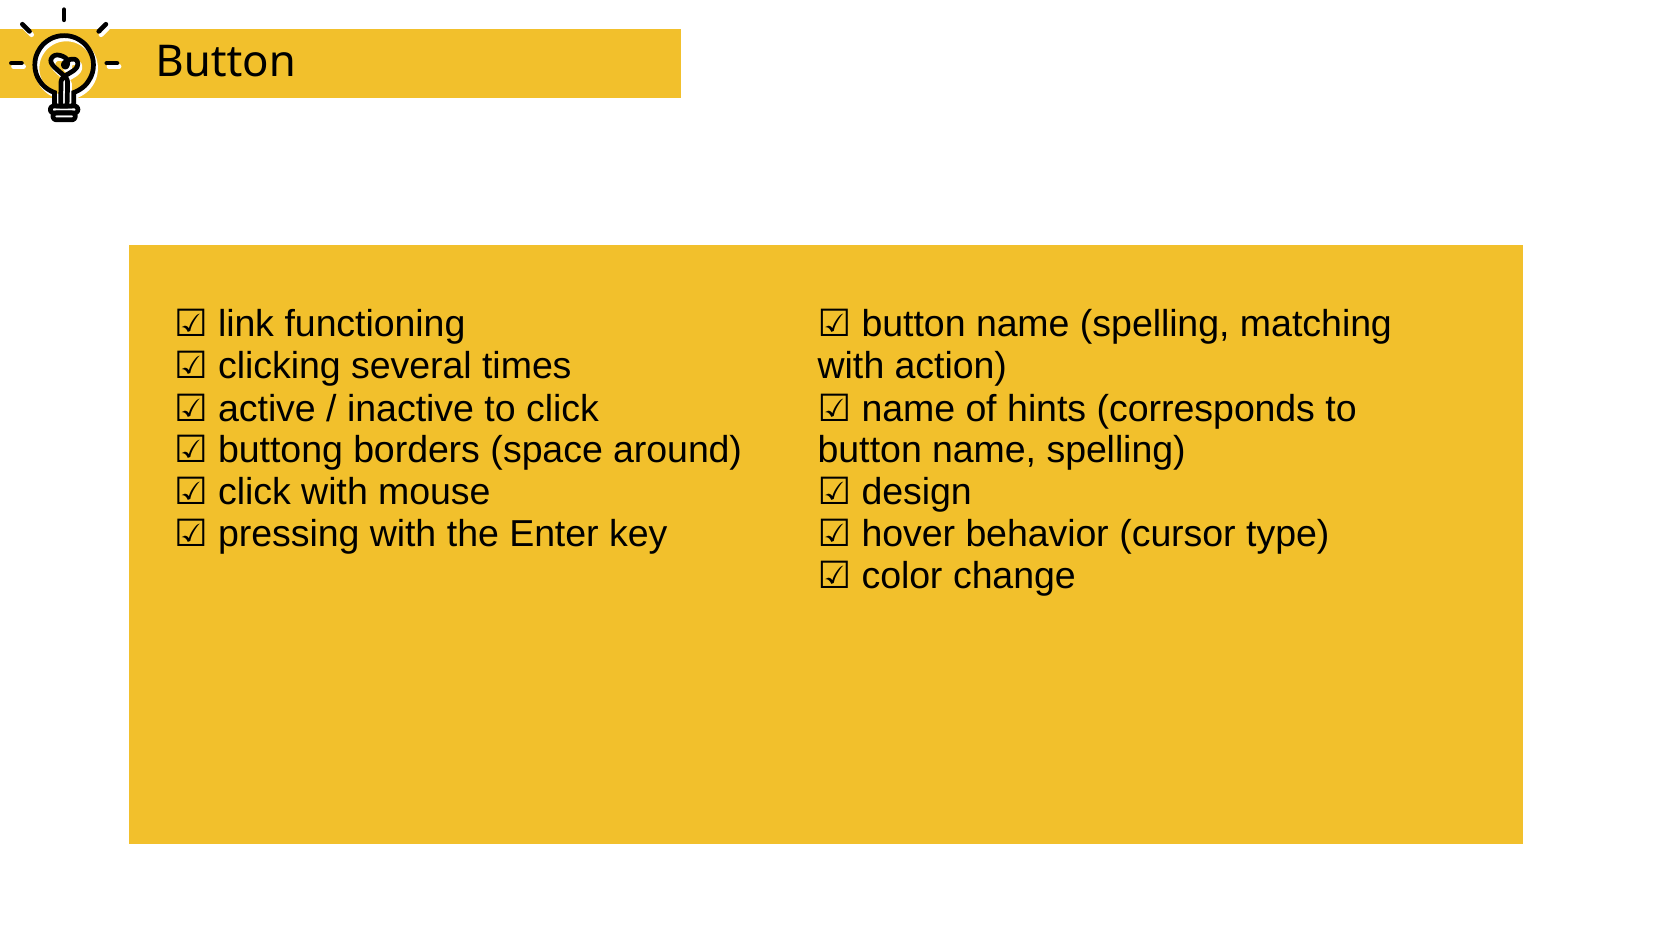

# Button
| ☑ link functioning ☑ clicking several times ☑ active / inactive to click ☑ buttong borders (space around) ☑ click with mouse ☑ pressing with the Enter key | ☑ button name (spelling, matching with action) ☑ name of hints (corresponds to button name, spelling) ☑ design ☑ hover behavior (cursor type) ☑ color change |
| --- | --- |